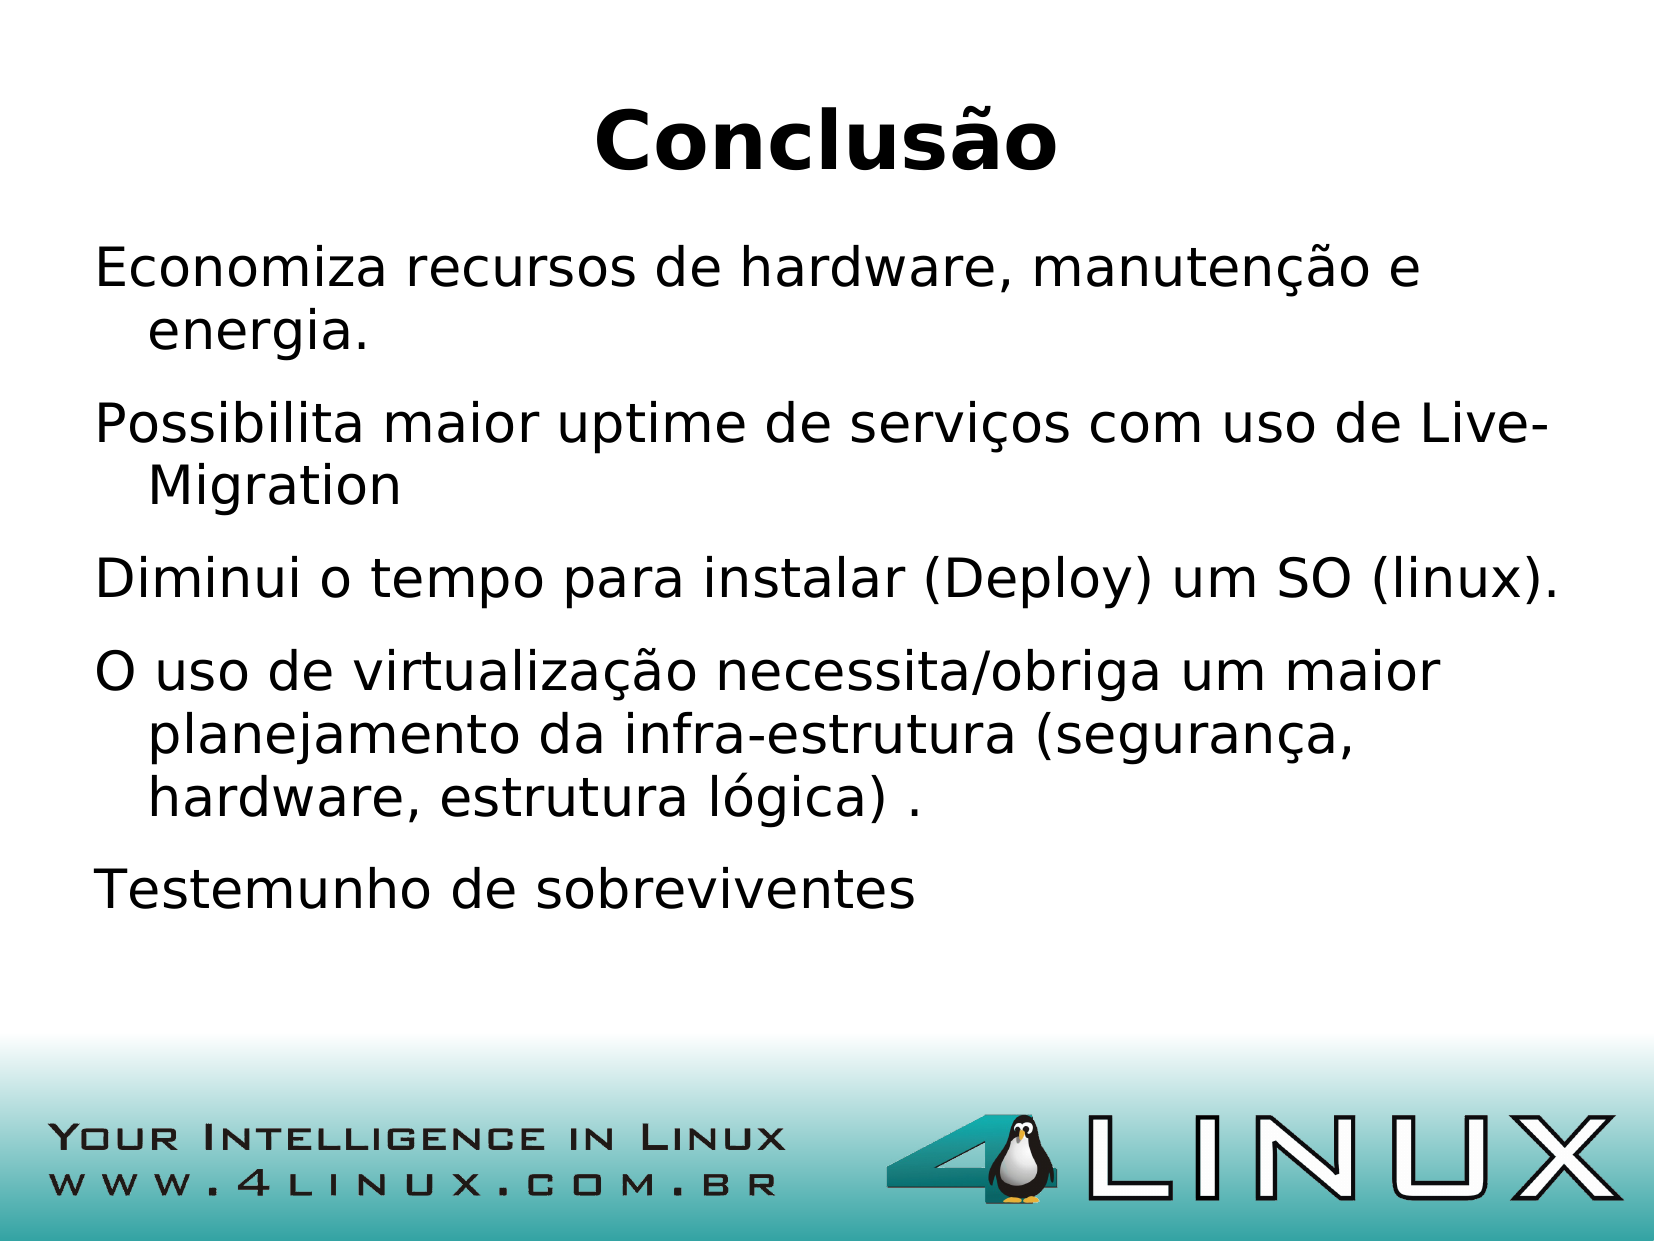

# Conclusão
Economiza recursos de hardware, manutenção e energia.
Possibilita maior uptime de serviços com uso de Live-Migration
Diminui o tempo para instalar (Deploy) um SO (linux).
O uso de virtualização necessita/obriga um maior planejamento da infra-estrutura (segurança, hardware, estrutura lógica) .
Testemunho de sobreviventes